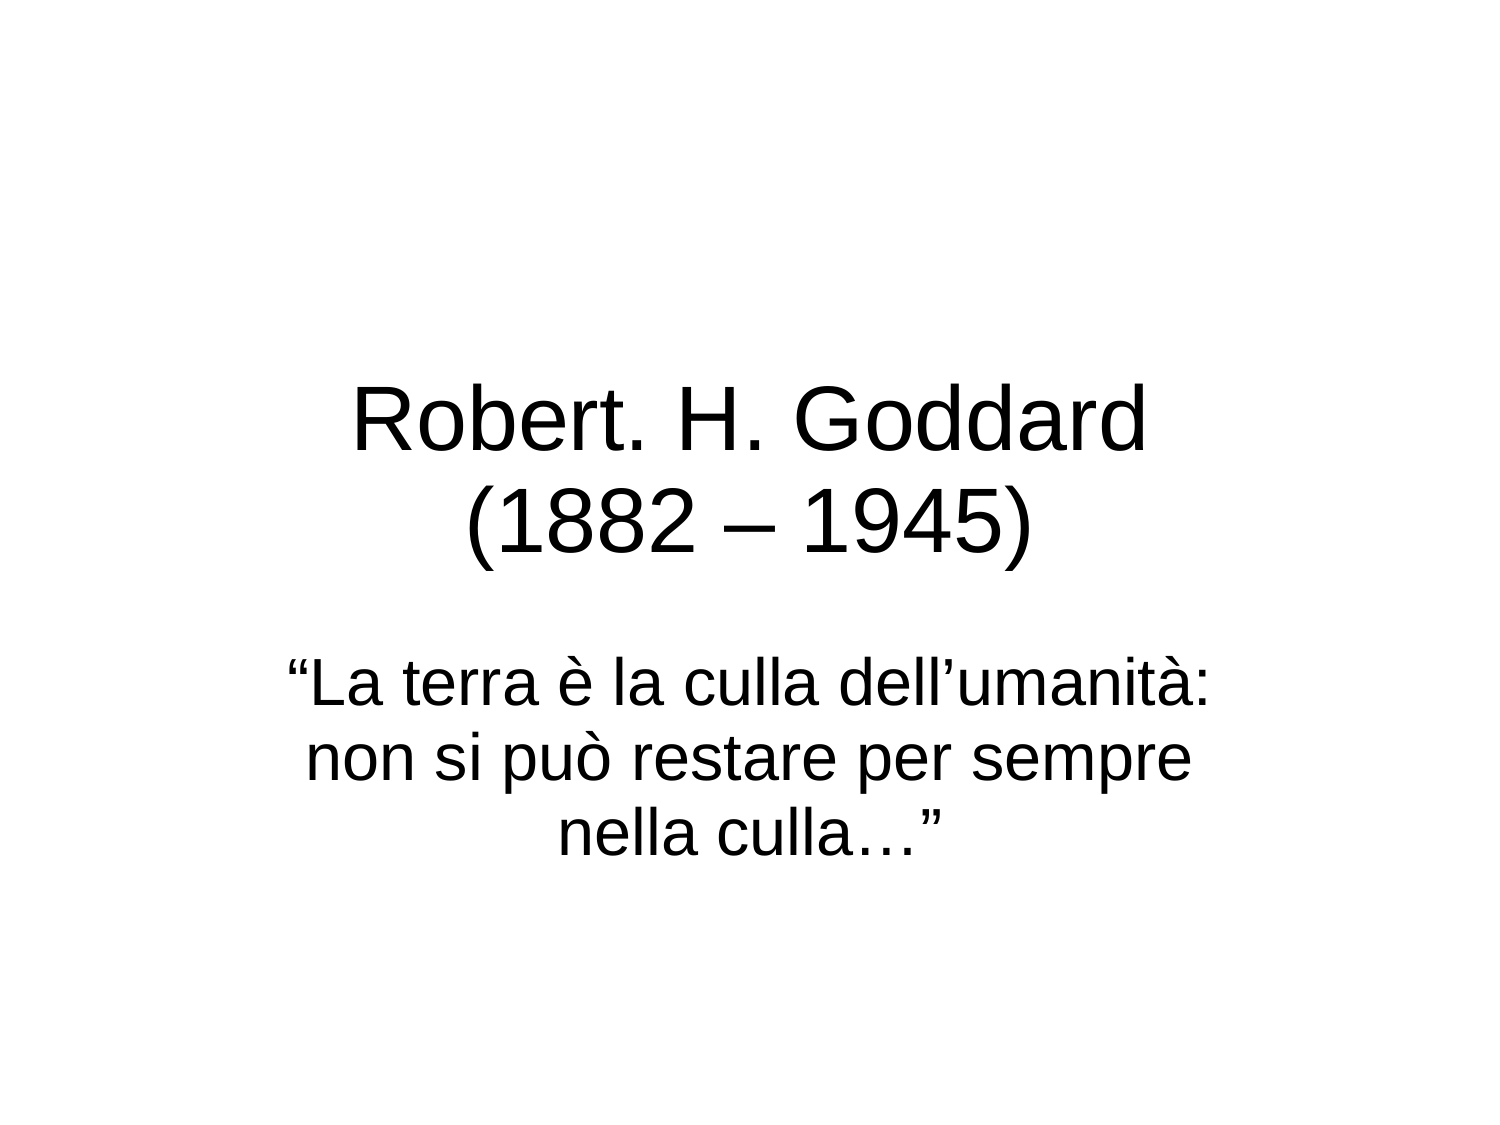

# Robert. H. Goddard (1882 – 1945)
“La terra è la culla dell’umanità: non si può restare per sempre nella culla…”